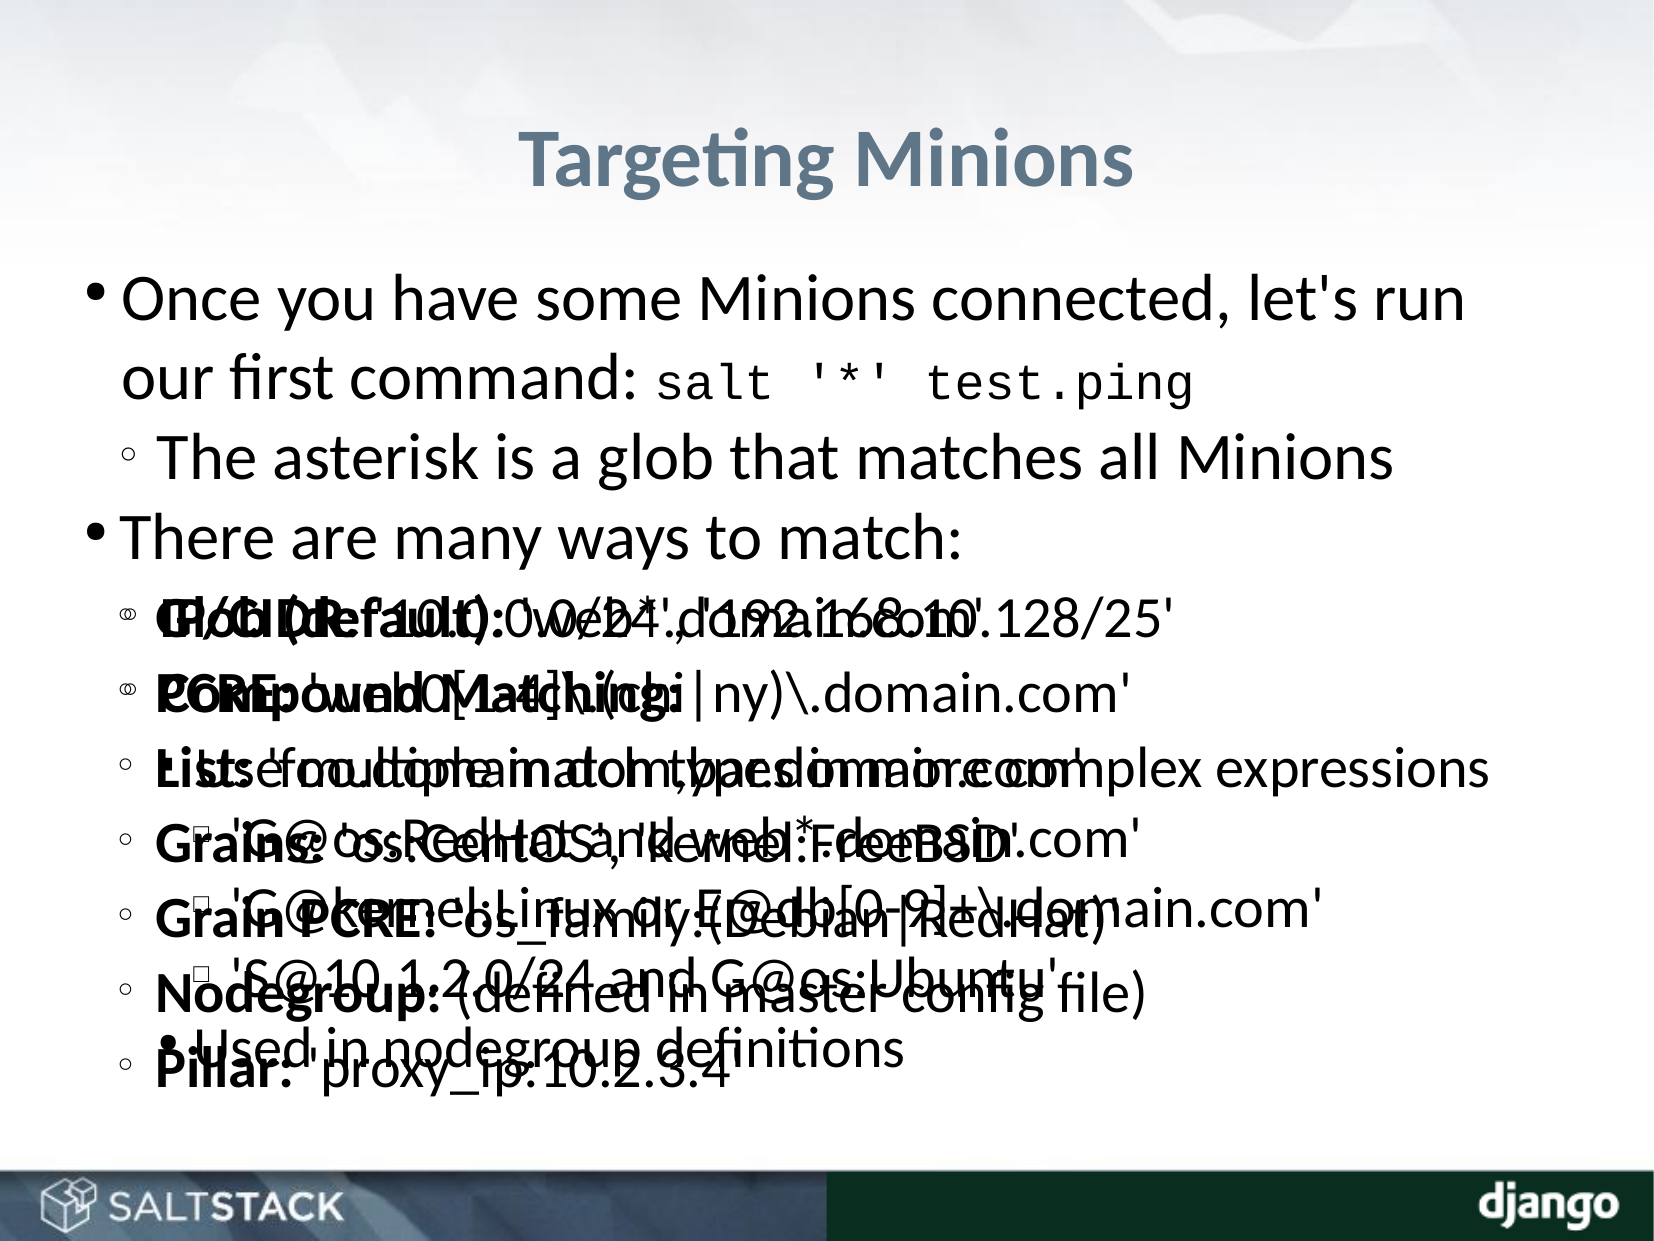

Targeting Minions
Once you have some Minions connected, let's run our first command: salt '*' test.ping
The asterisk is a glob that matches all Minions
There are many ways to match:
Glob (default): 'web*.domain.com'
PCRE: 'web0[1-4]\.(chi|ny)\.domain.com'
List: 'foo.domain.dom,bar.domain.com'
Grains: 'os:CentOS', 'kernel:FreeBSD'
Grain PCRE: 'os_family:(Debian|RedHat)'
Nodegroup: (defined in master config file)
Pillar: 'proxy_ip:10.2.3.4'
IP/CIDR: '10.0.0.0/24', '192.168.10.128/25'
Compound Matching:
Use multiple match types in more complex expressions
'G@os:RedHat and web*.domain.com'
'G@kernel:Linux or E@db[0-9]+\.domain.com'
'S@10.1.2.0/24 and G@os:Ubuntu'
Used in nodegroup definitions